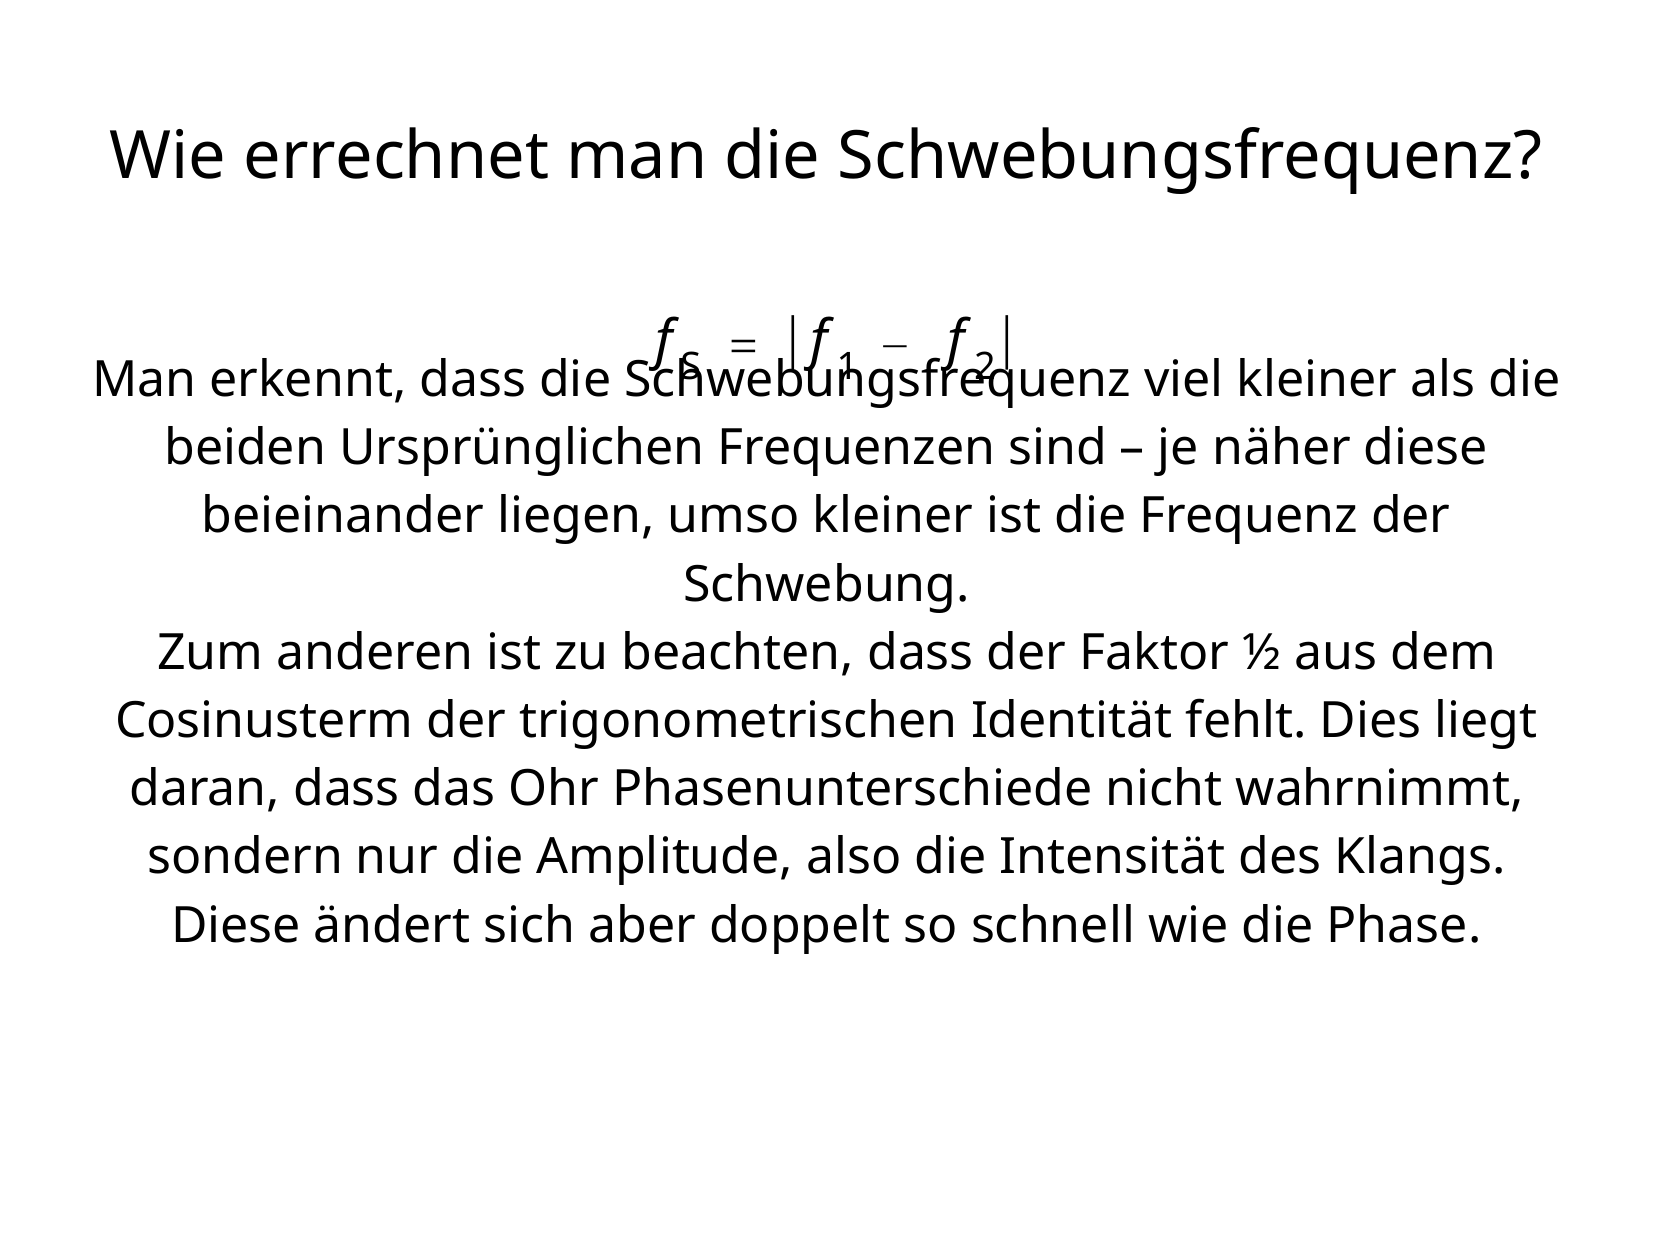

# Wie errechnet man die Schwebungsfrequenz?
Man erkennt, dass die Schwebungsfrequenz viel kleiner als die beiden Ursprünglichen Frequenzen sind – je näher diese beieinander liegen, umso kleiner ist die Frequenz der Schwebung.
Zum anderen ist zu beachten, dass der Faktor ½ aus dem Cosinusterm der trigonometrischen Identität fehlt. Dies liegt daran, dass das Ohr Phasenunterschiede nicht wahrnimmt, sondern nur die Amplitude, also die Intensität des Klangs. Diese ändert sich aber doppelt so schnell wie die Phase.